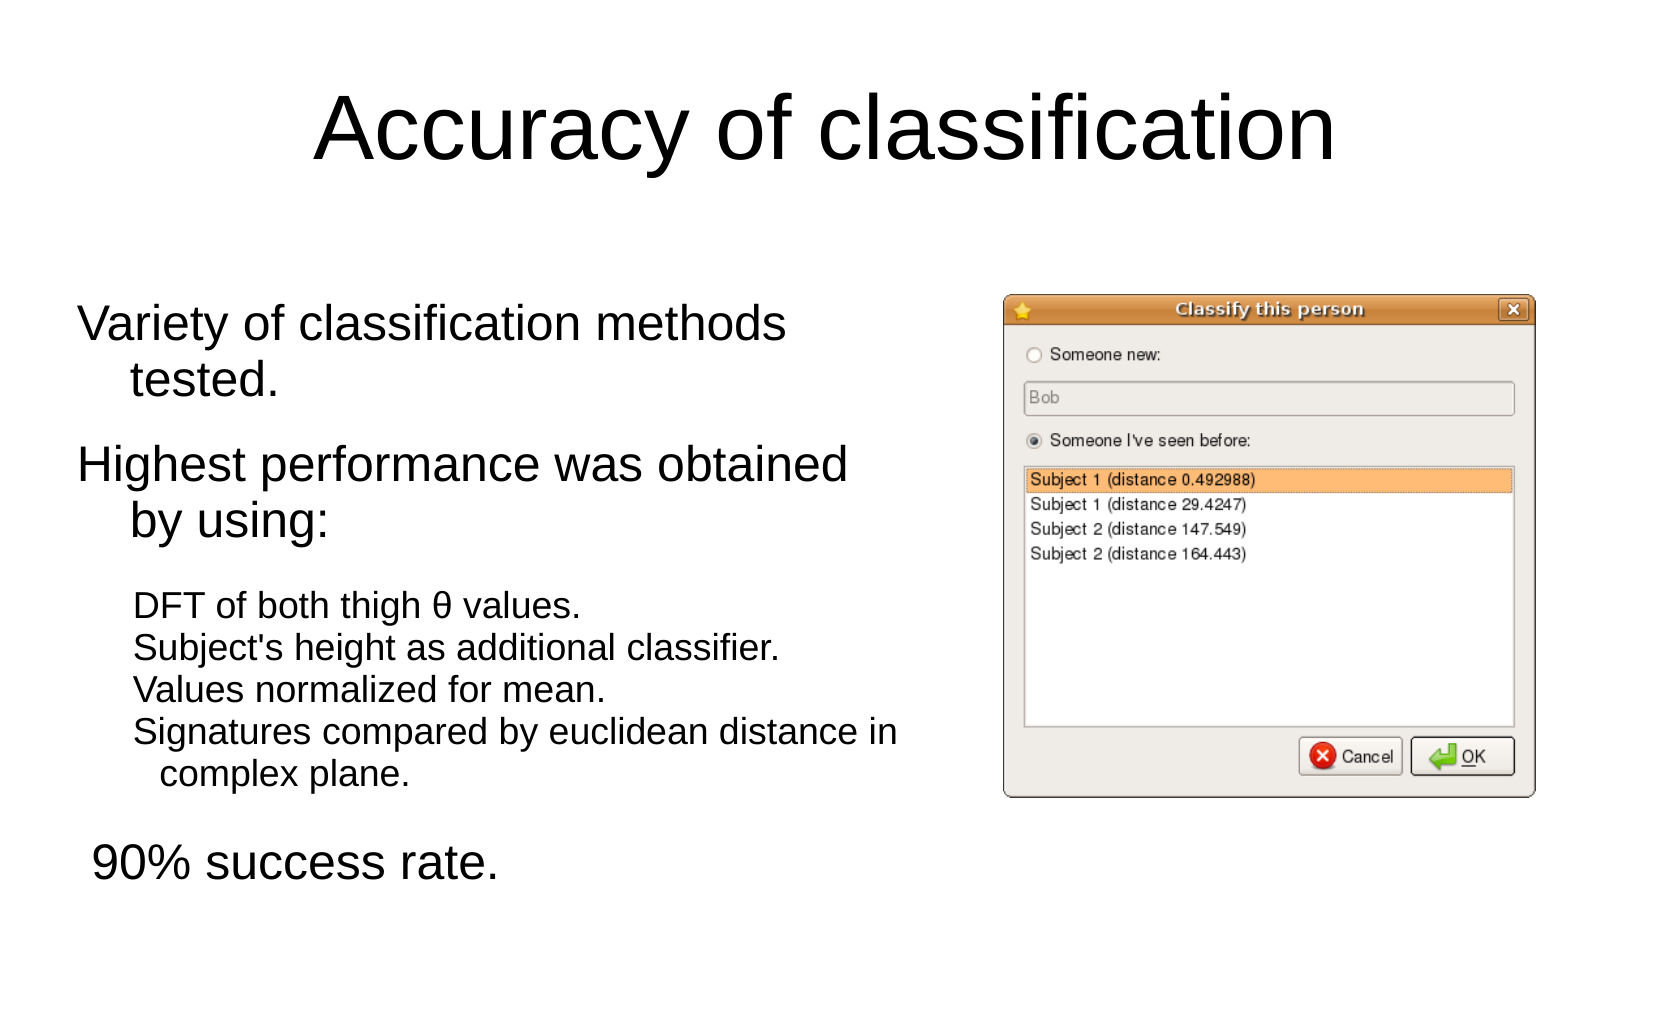

# Accuracy of classification
Variety of classification methods tested.
Highest performance was obtained by using:
DFT of both thigh θ values.
Subject's height as additional classifier.
Values normalized for mean.
Signatures compared by euclidean distance in complex plane.
90% success rate.